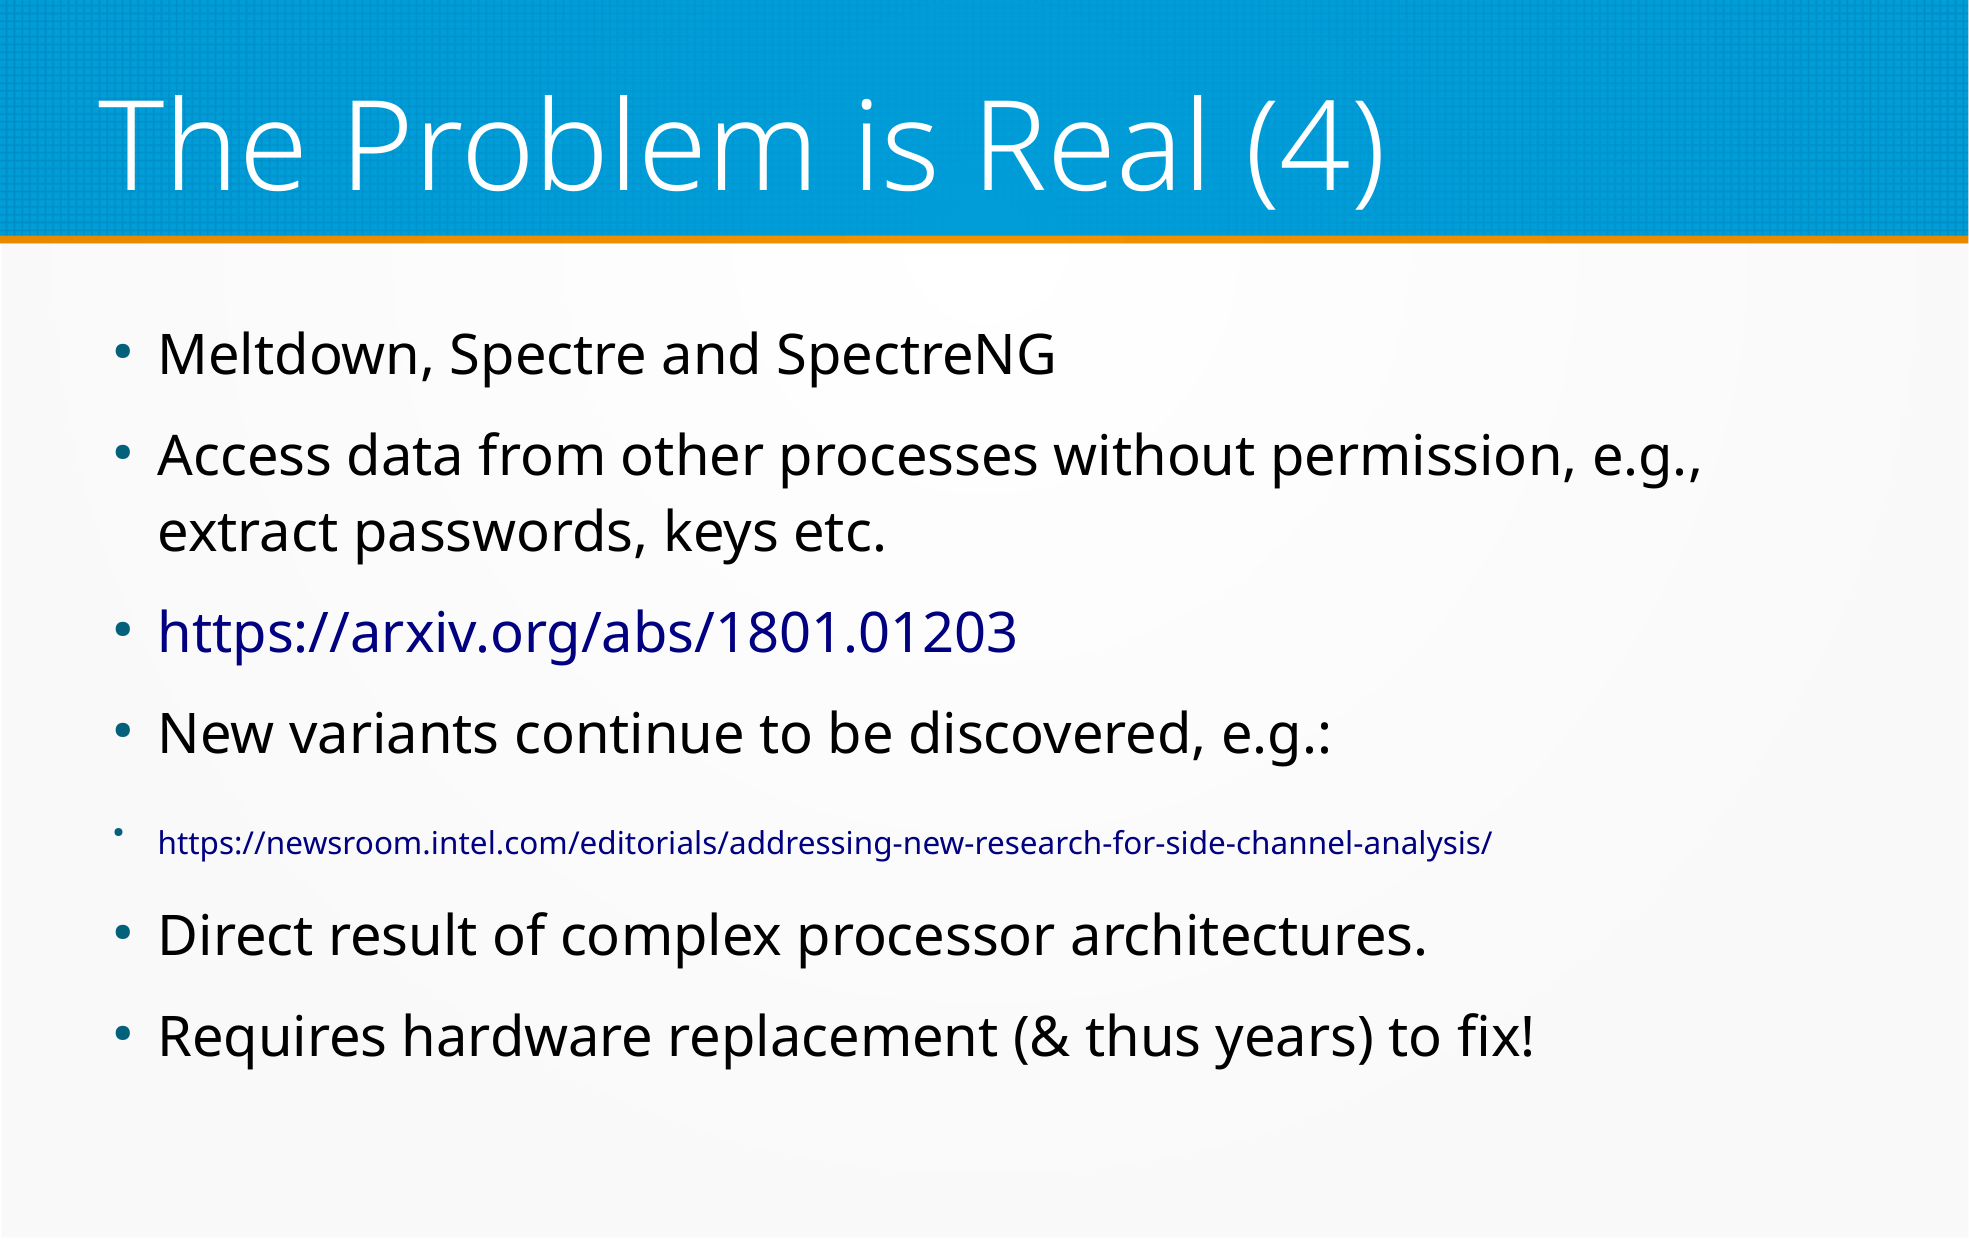

# The Problem is Real (4)
Meltdown, Spectre and SpectreNG
Access data from other processes without permission, e.g., extract passwords, keys etc.
https://arxiv.org/abs/1801.01203
New variants continue to be discovered, e.g.:
https://newsroom.intel.com/editorials/addressing-new-research-for-side-channel-analysis/
Direct result of complex processor architectures.
Requires hardware replacement (& thus years) to fix!